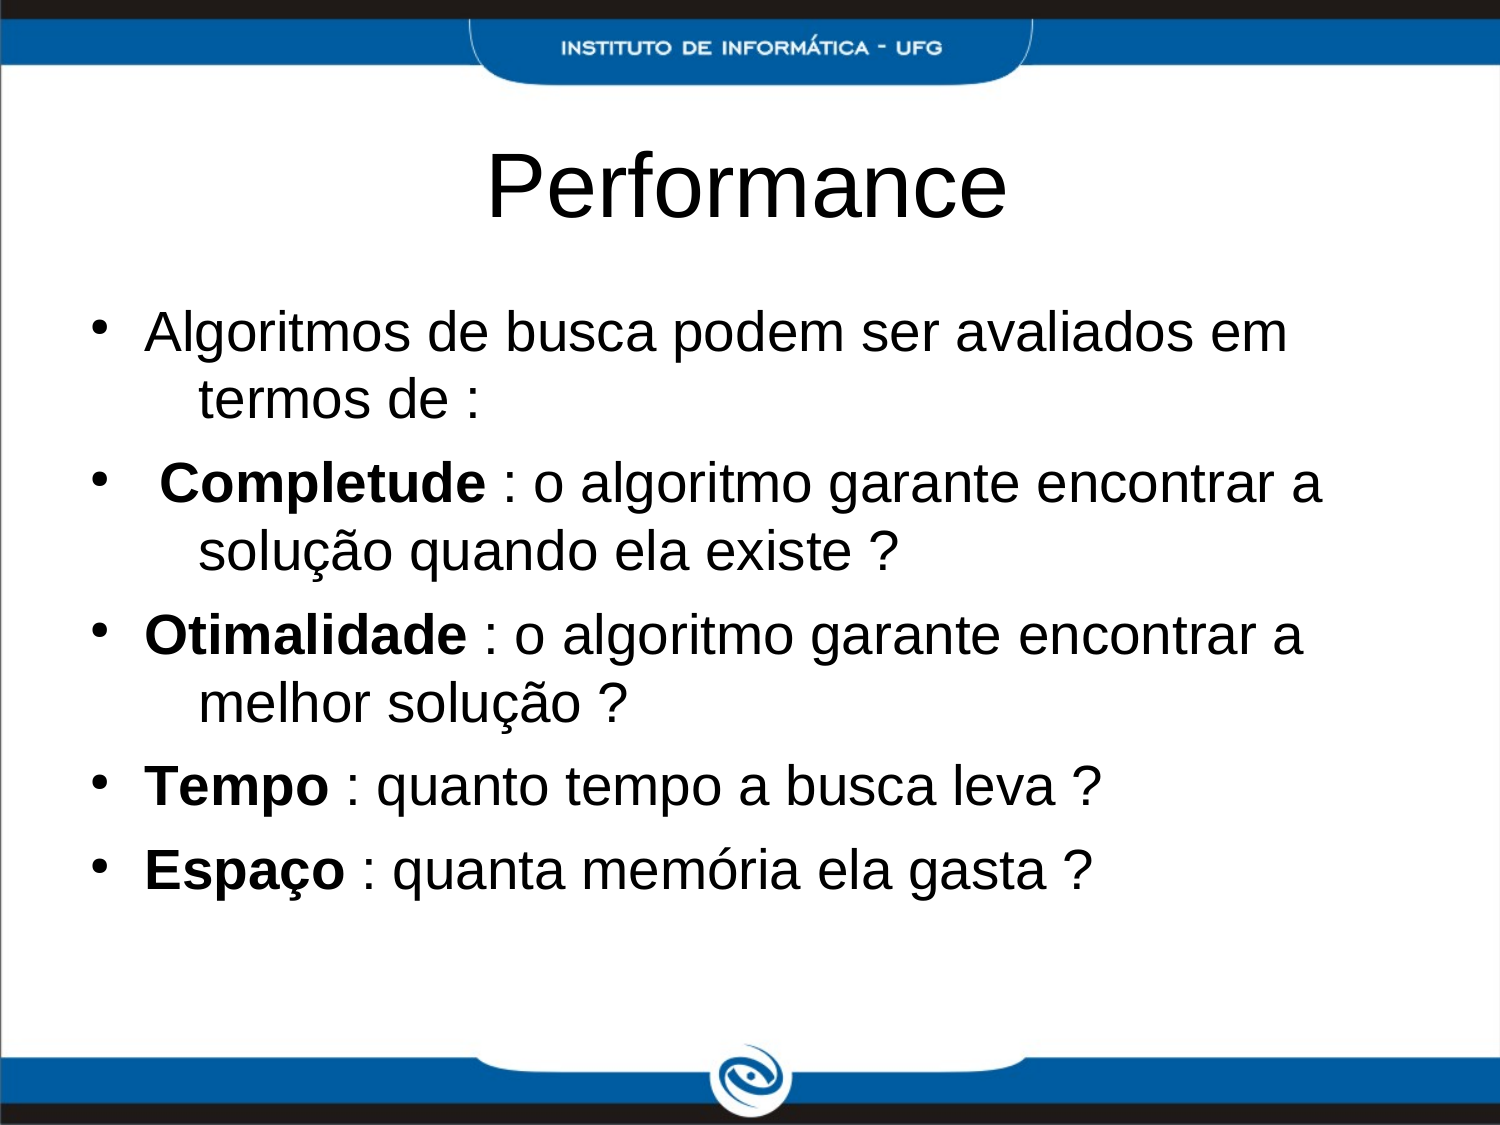

# Performance
Algoritmos de busca podem ser avaliados em termos de :
 Completude : o algoritmo garante encontrar a solução quando ela existe ?
Otimalidade : o algoritmo garante encontrar a melhor solução ?
Tempo : quanto tempo a busca leva ?
Espaço : quanta memória ela gasta ?